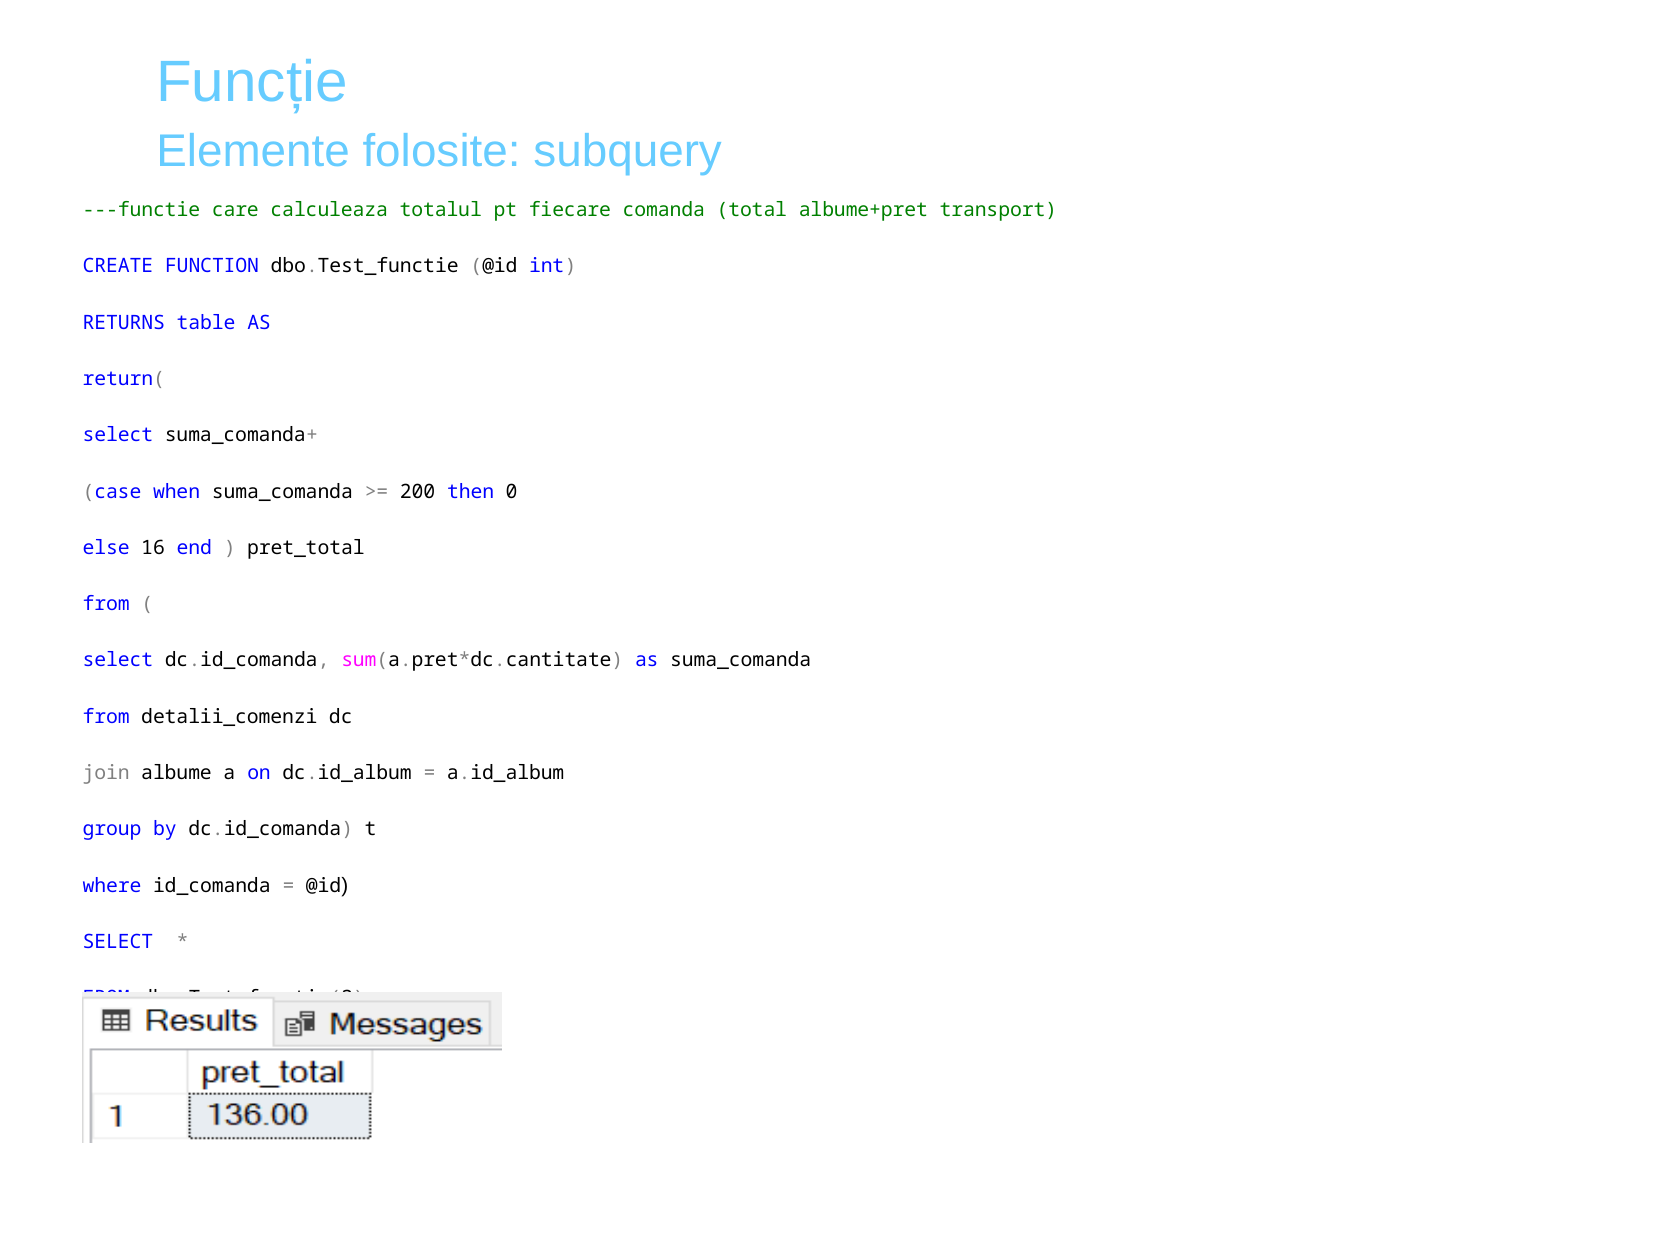

# Funcție Elemente folosite: subquery
---functie care calculeaza totalul pt fiecare comanda (total albume+pret transport)
CREATE FUNCTION dbo.Test_functie (@id int)
RETURNS table AS
return(
select suma_comanda+
(case when suma_comanda >= 200 then 0
else 16 end ) pret_total
from (
select dc.id_comanda, sum(a.pret*dc.cantitate) as suma_comanda
from detalii_comenzi dc
join albume a on dc.id_album = a.id_album
group by dc.id_comanda) t
where id_comanda = @id)
SELECT *
FROM dbo.Test_functie(3)